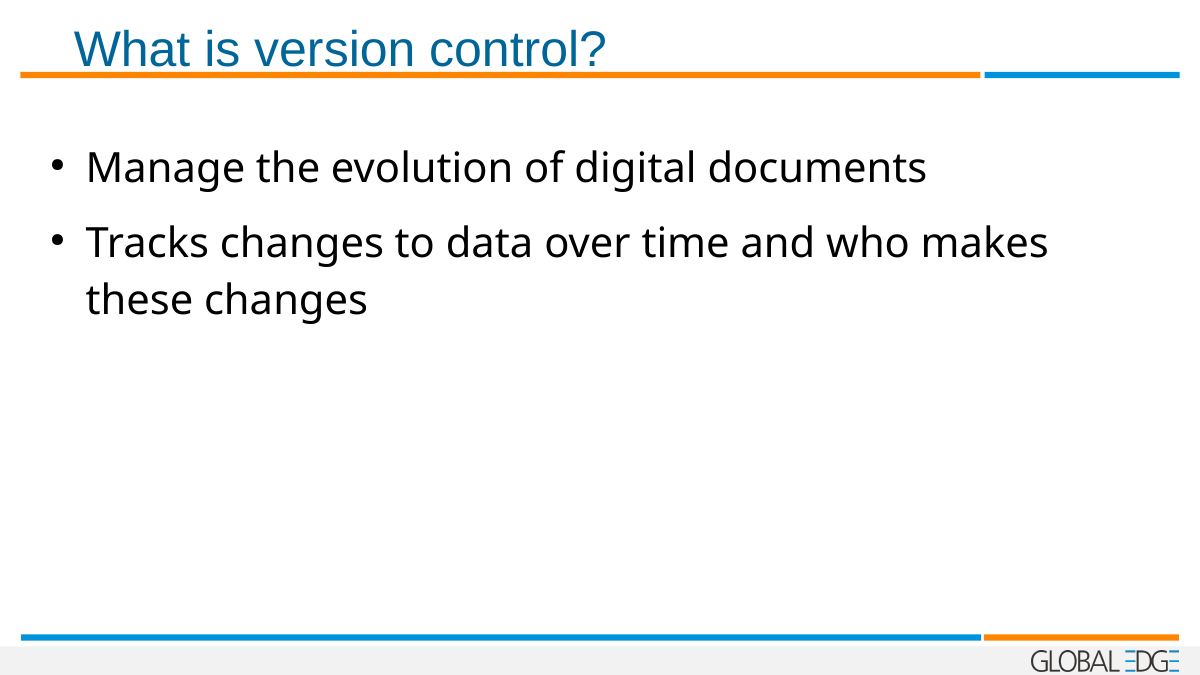

What is version control?
Manage the evolution of digital documents
Tracks changes to data over time and who makes these changes